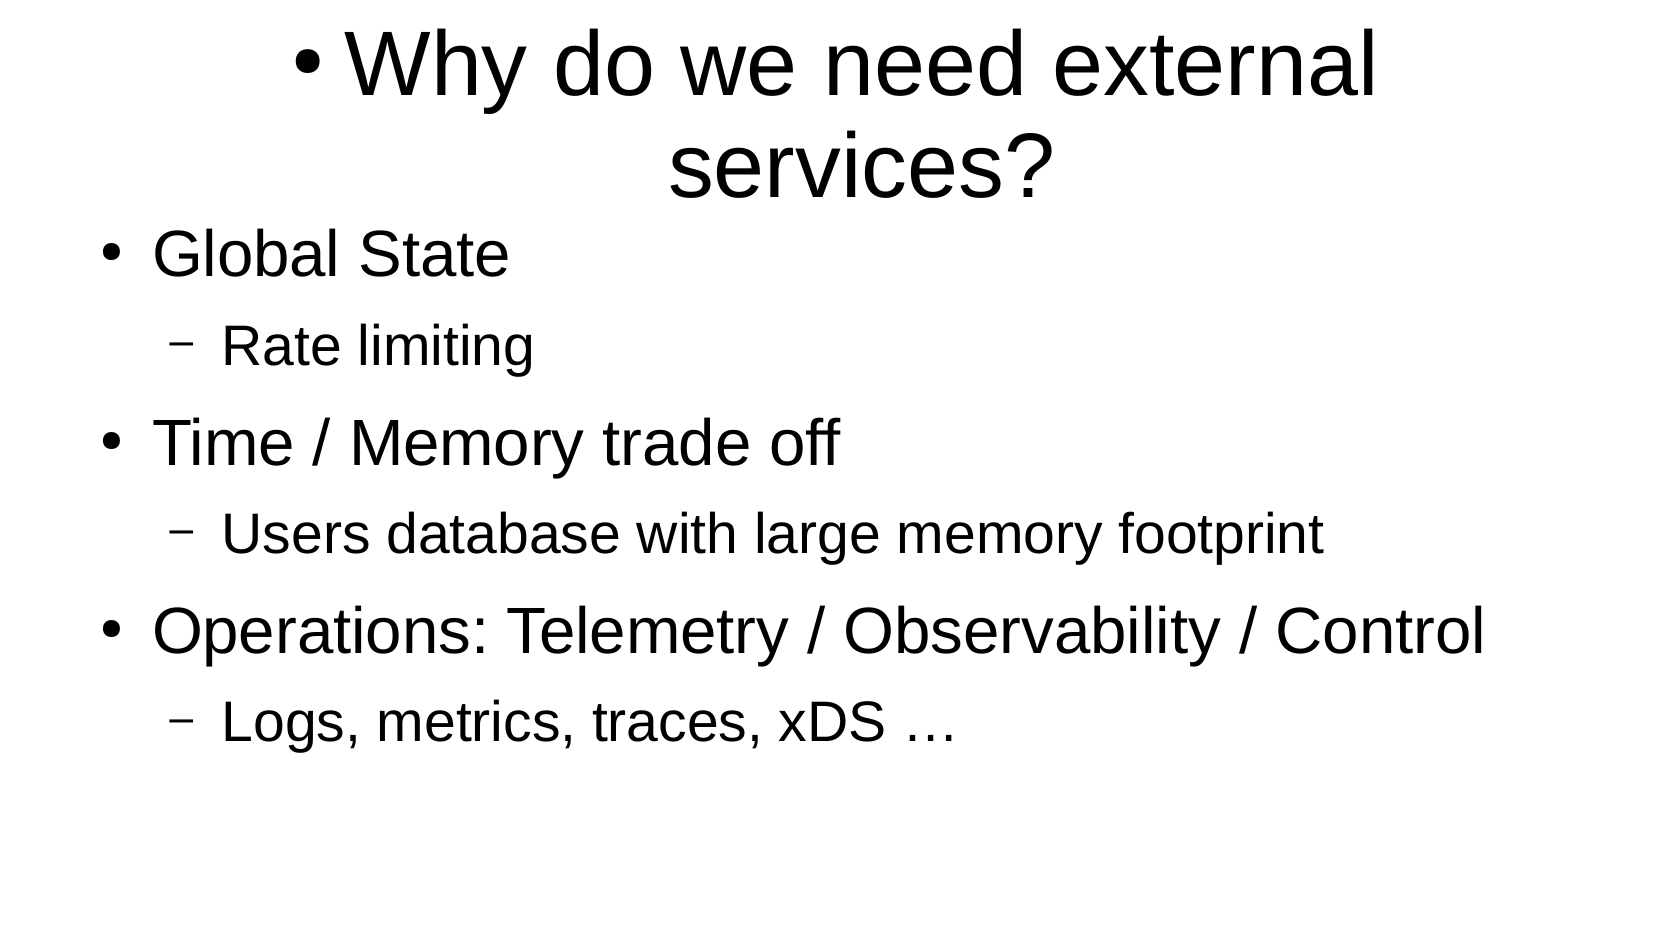

# Why do we need external services?
Global State
Rate limiting
Time / Memory trade off
Users database with large memory footprint
Operations: Telemetry / Observability / Control
Logs, metrics, traces, xDS …